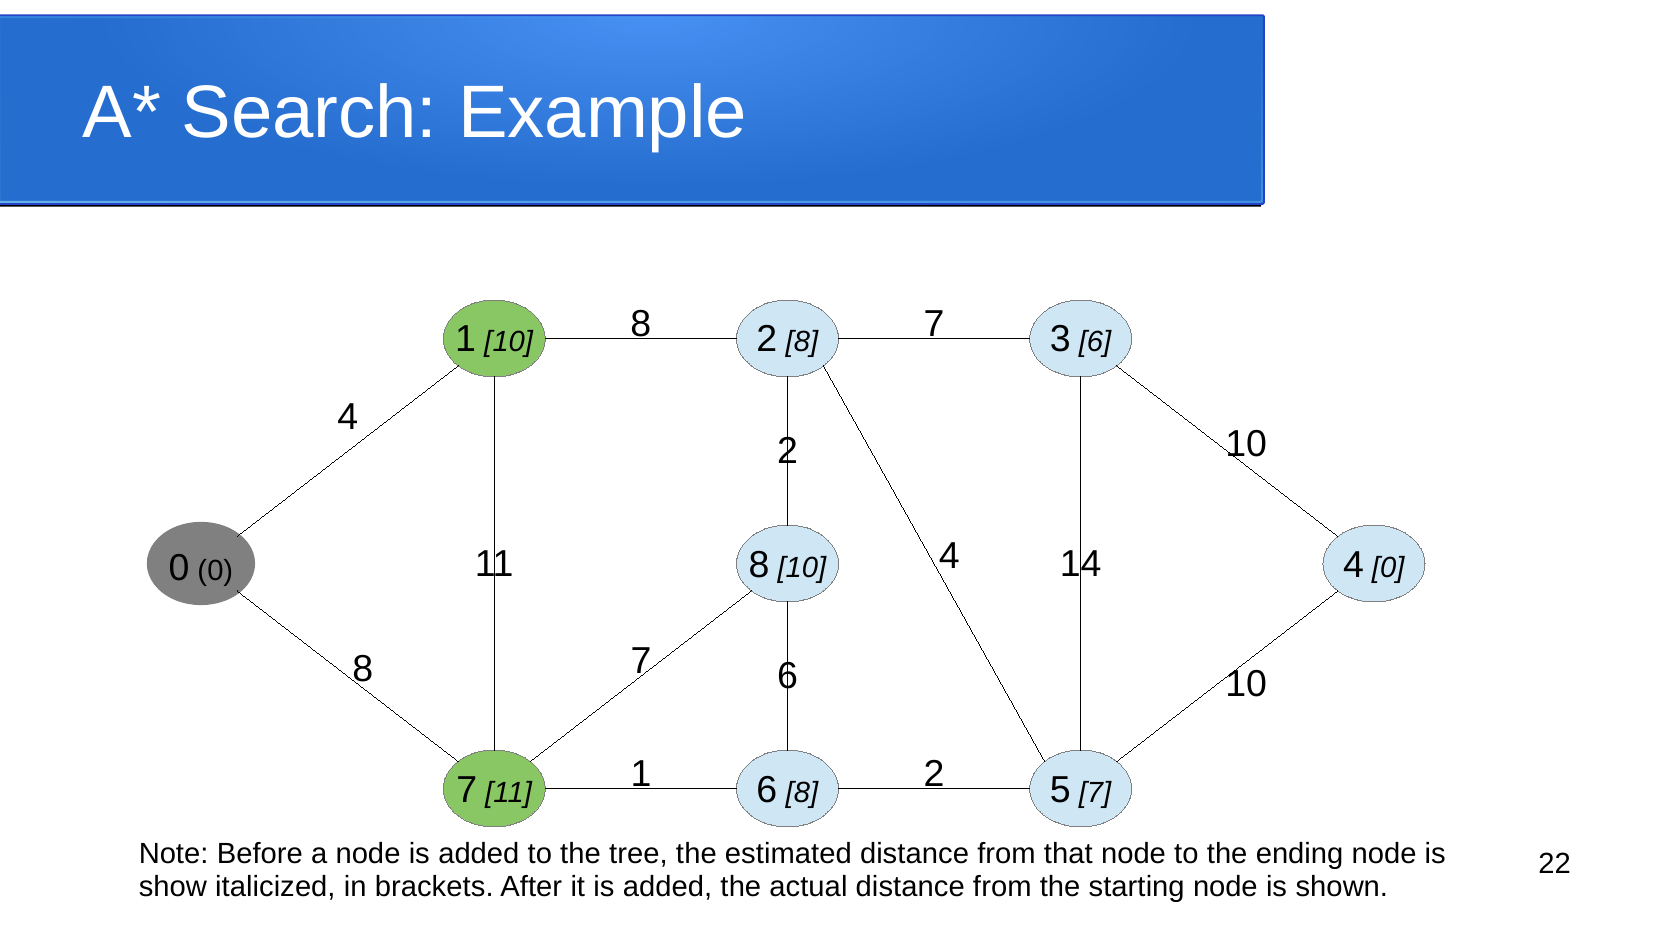

# A* Search: Example
1 [10]
2 [8]
3 [6]
0 (0)
8 [10]
4 [0]
7 [11]
6 [8]
5 [7]
Note: Before a node is added to the tree, the estimated distance from that node to the ending node is show italicized, in brackets. After it is added, the actual distance from the starting node is shown.
22